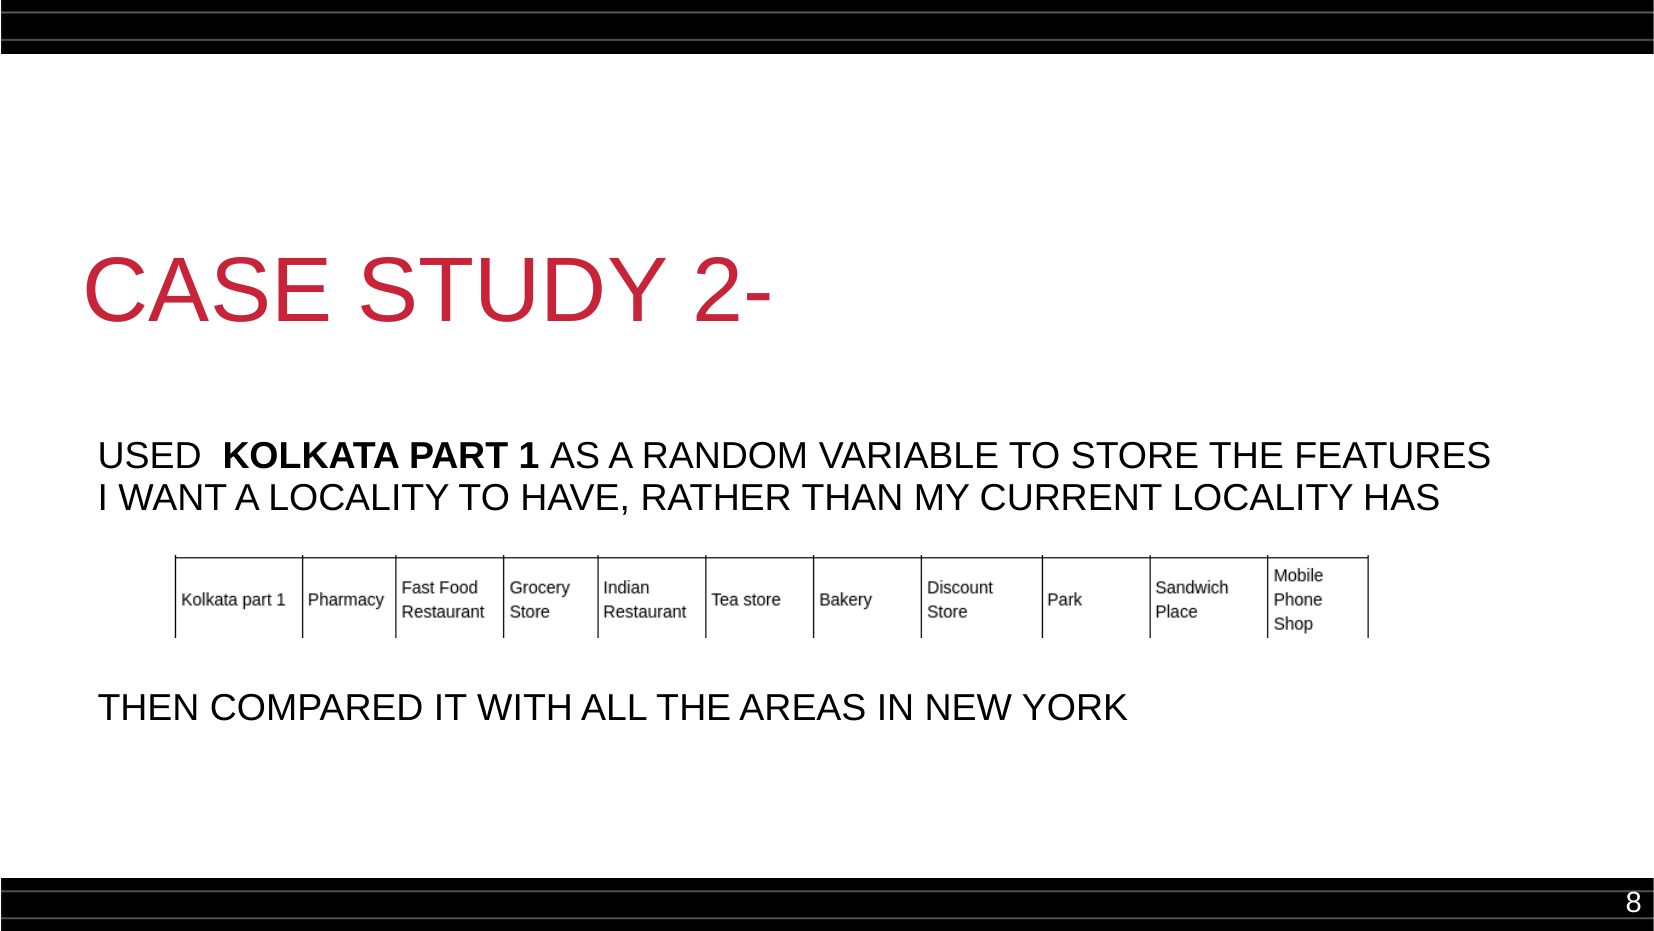

# CASE STUDY 2-
USED KOLKATA PART 1 AS A RANDOM VARIABLE TO STORE THE FEATURES I WANT A LOCALITY TO HAVE, RATHER THAN MY CURRENT LOCALITY HAS
THEN COMPARED IT WITH ALL THE AREAS IN NEW YORK